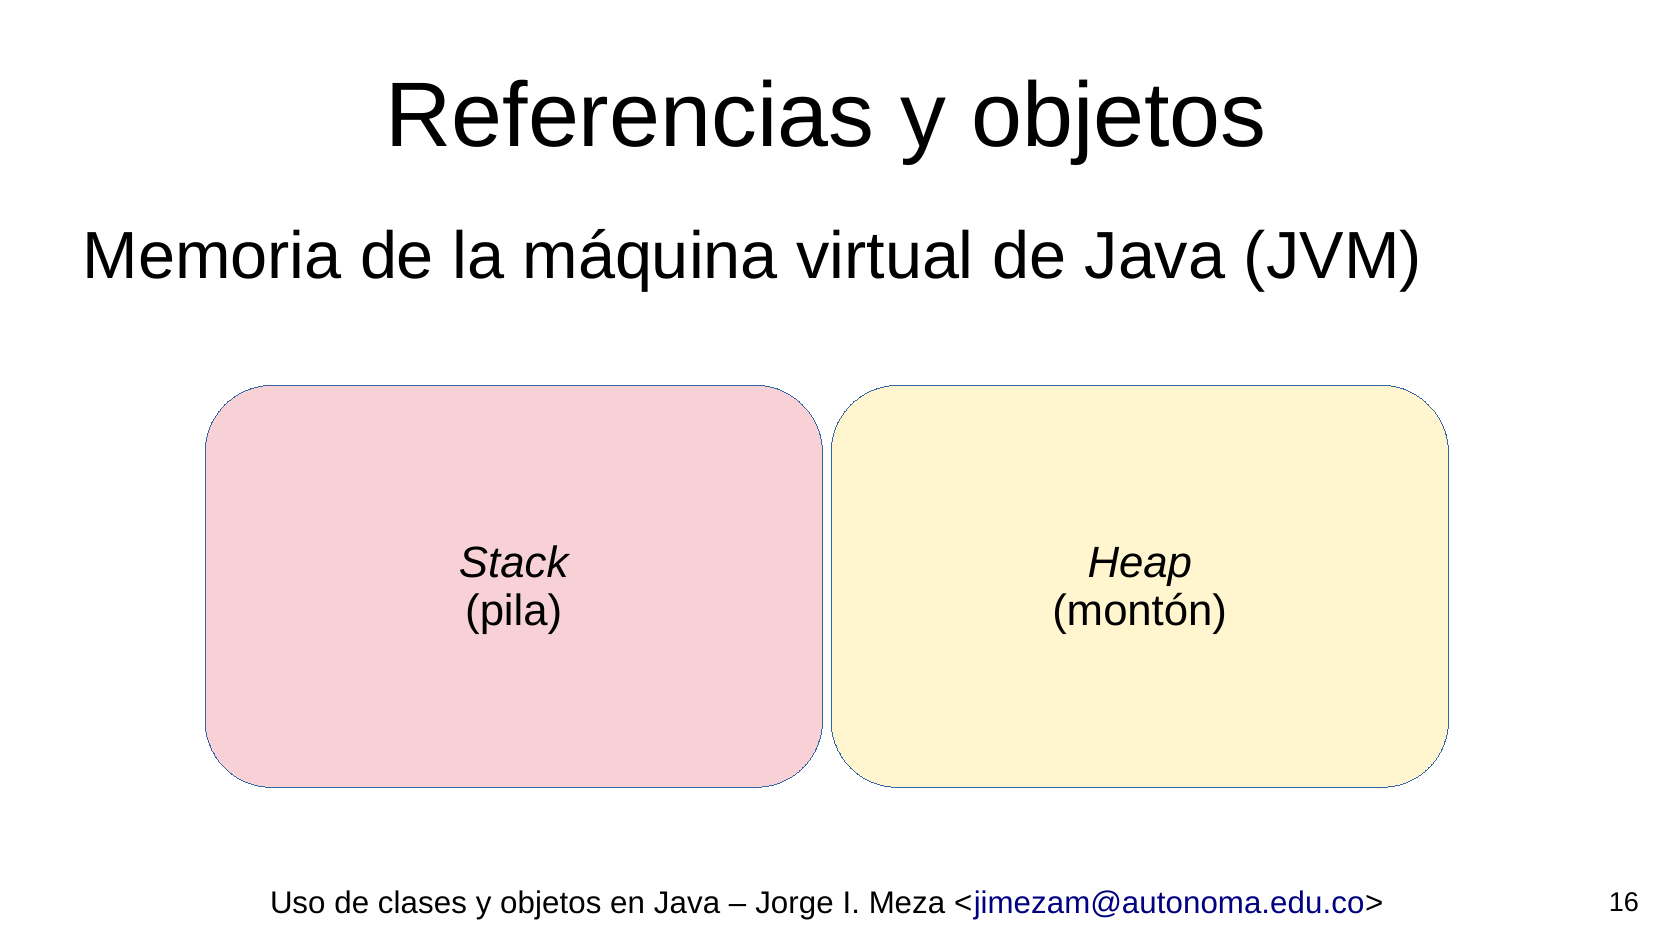

# Referencias y objetos
Memoria de la máquina virtual de Java (JVM)
Stack
(pila)
Heap
(montón)